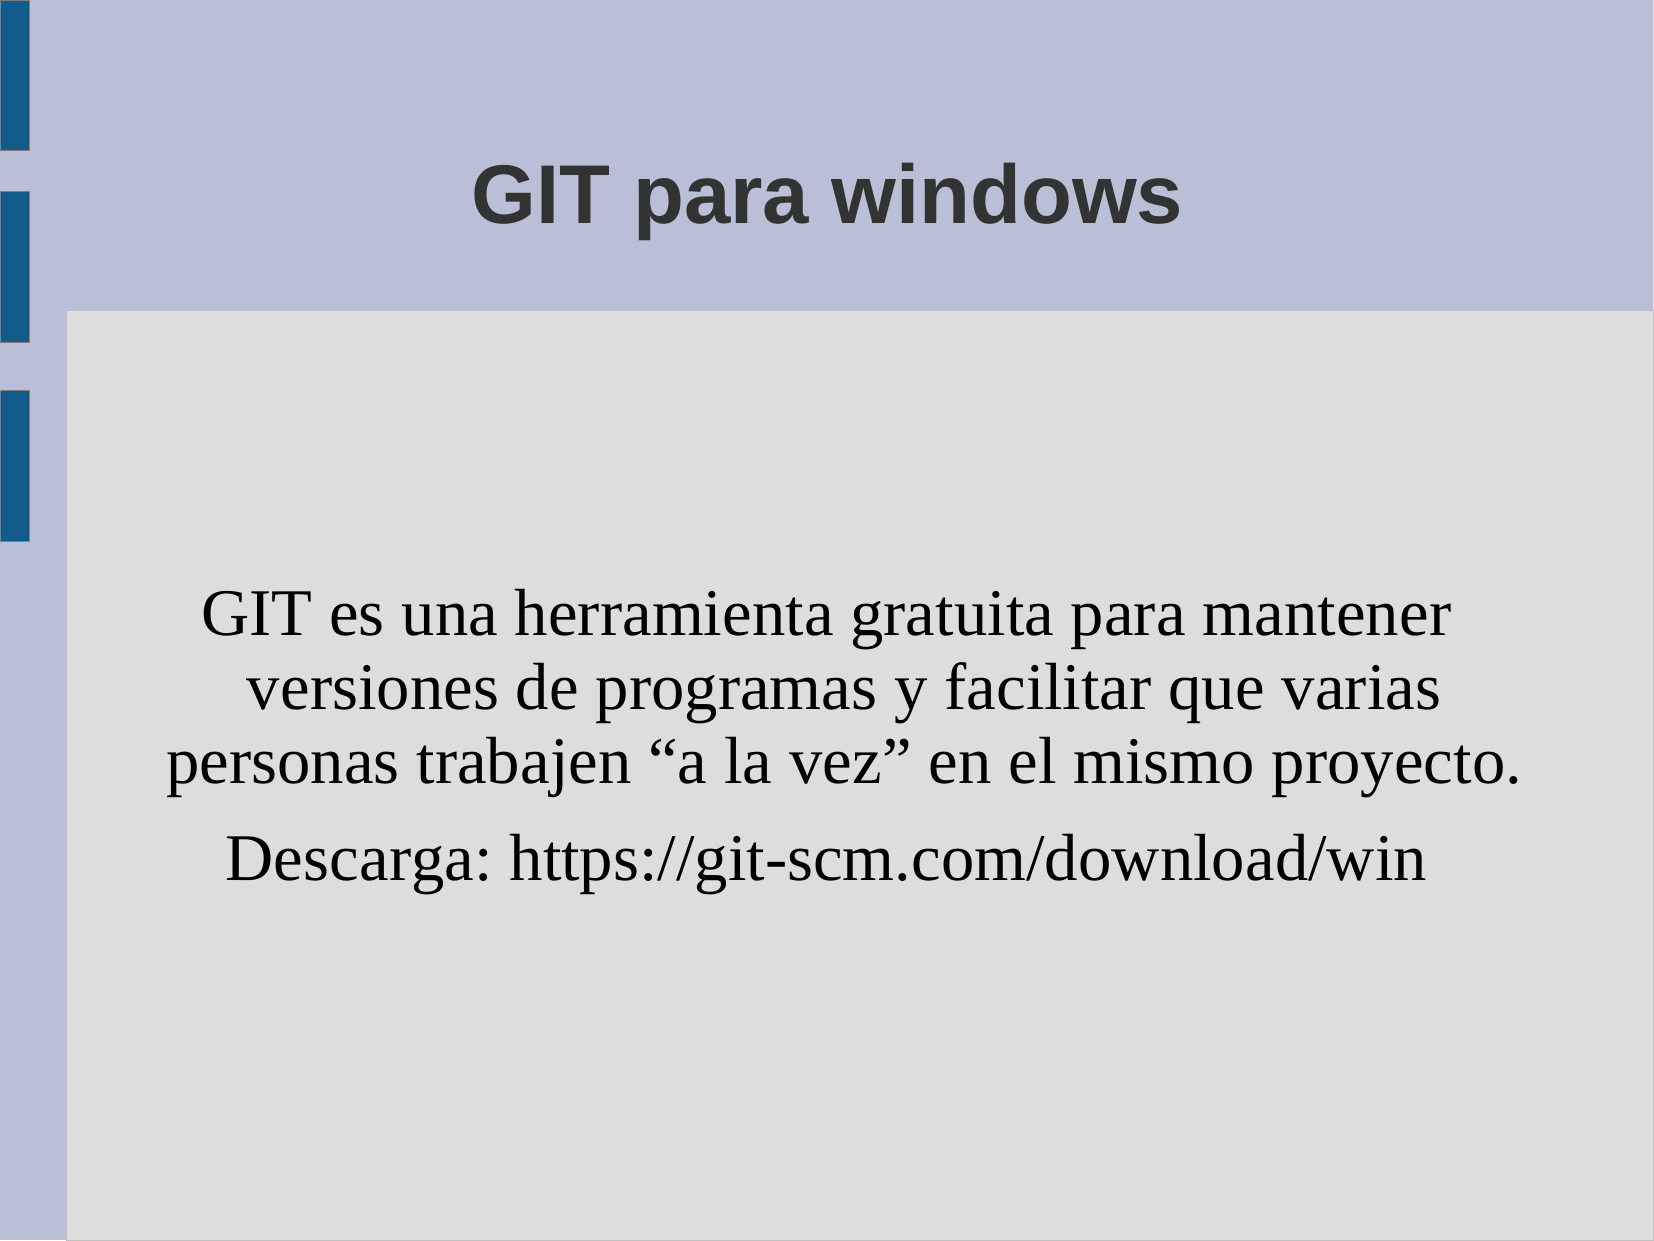

# GIT para windows
GIT es una herramienta gratuita para mantener versiones de programas y facilitar que varias personas trabajen “a la vez” en el mismo proyecto.
Descarga: https://git-scm.com/download/win